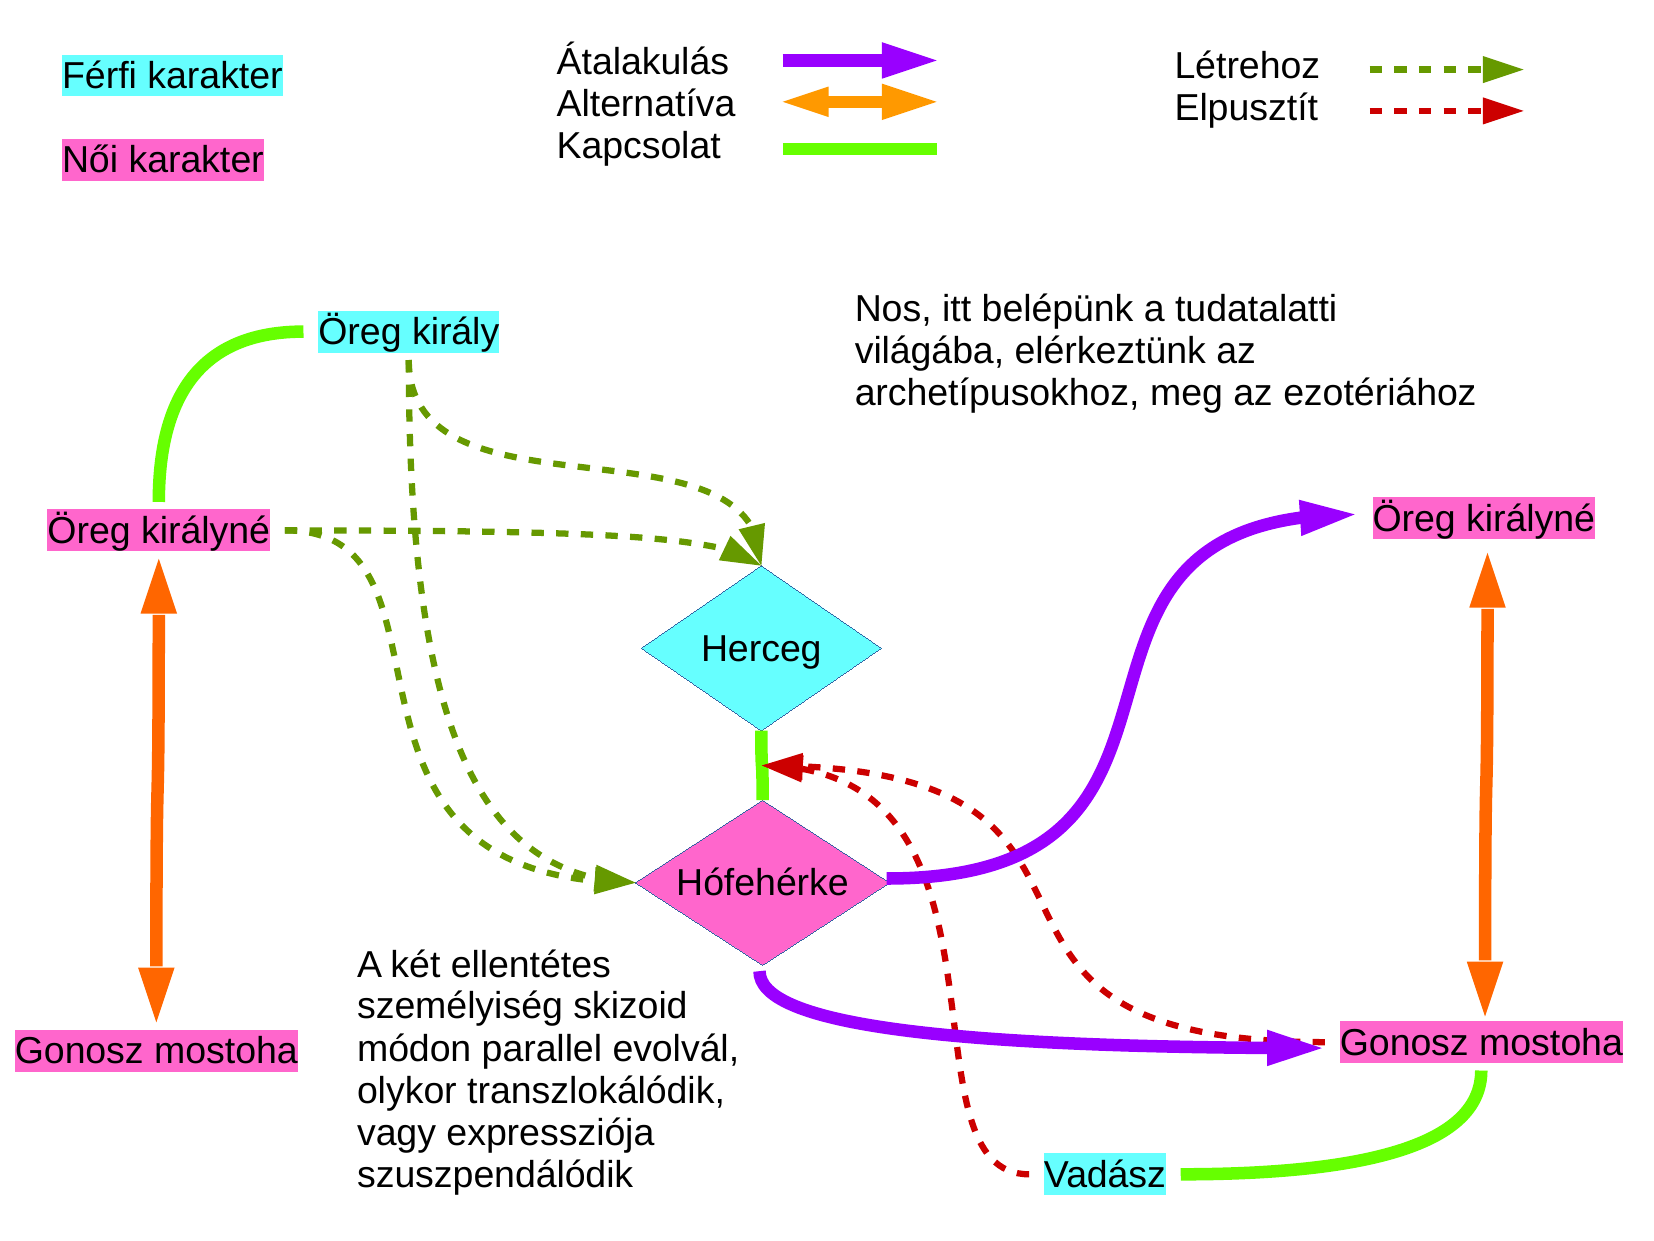

Átalakulás
Alternatíva
Kapcsolat
Létrehoz
Elpusztít
Férfi karakter
Női karakter
Nos, itt belépünk a tudatalatti világába, elérkeztünk az archetípusokhoz, meg az ezotériához
Öreg király
Öreg királyné
Öreg királyné
Herceg
Hófehérke
A két ellentétes személyiség skizoid módon parallel evolvál, olykor transzlokálódik, vagy expressziója szuszpendálódik
Gonosz mostoha
Gonosz mostoha
Vadász